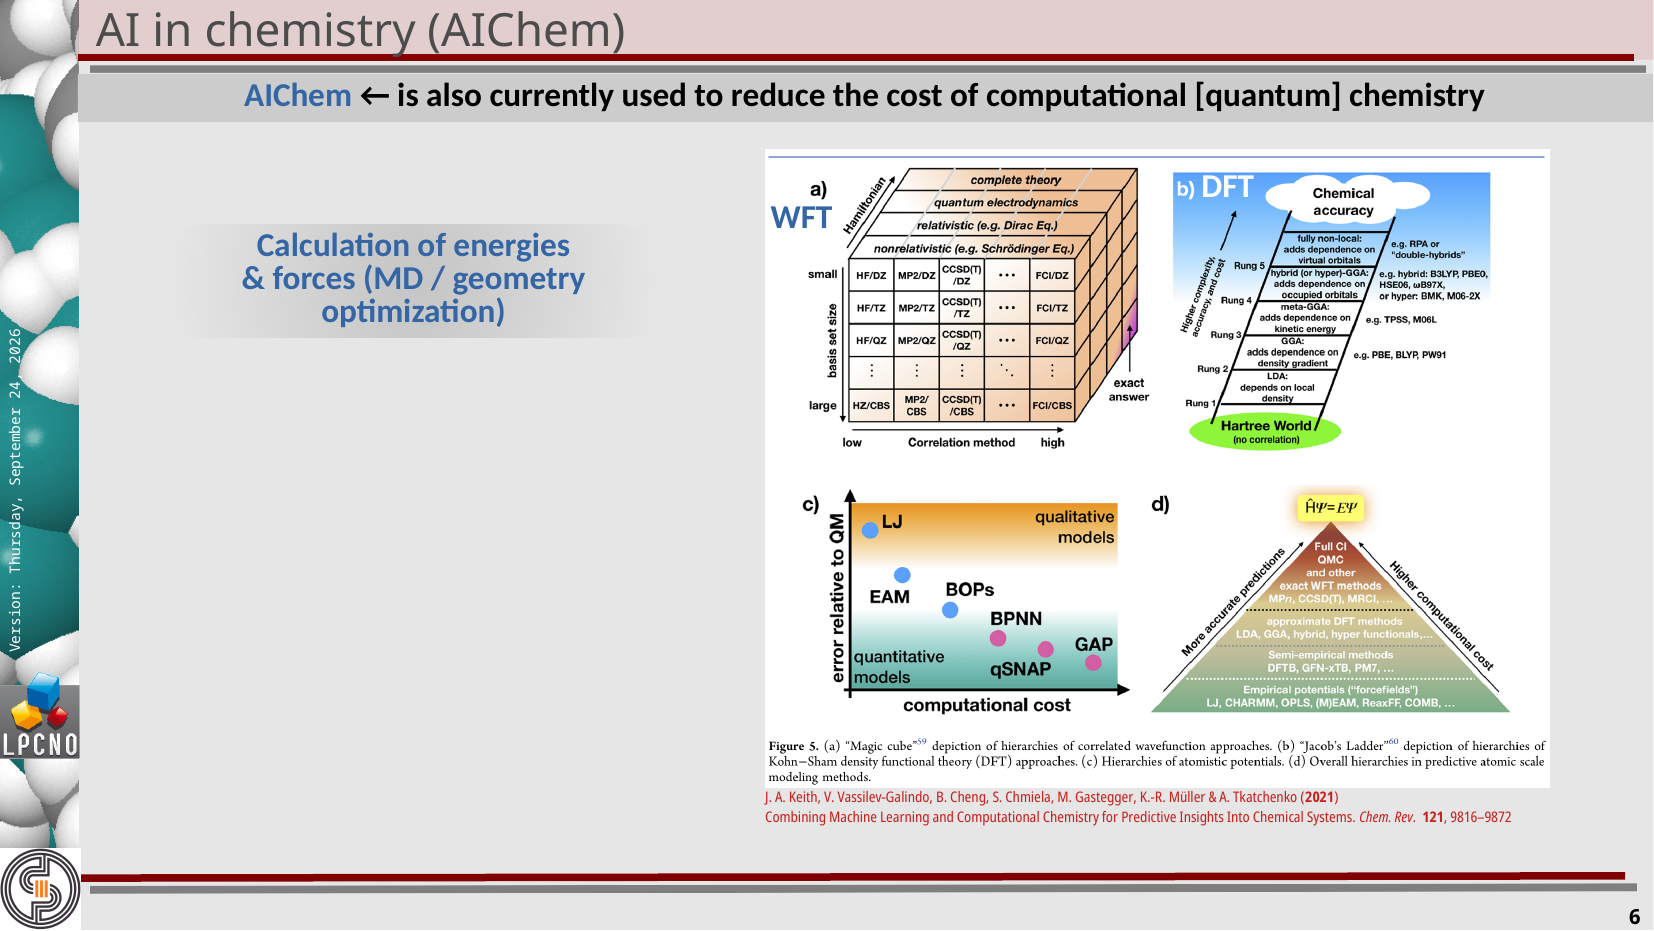

# AI in chemistry (AIChem)
AIChem ← is also currently used to reduce the cost of computational [quantum] chemistry
DFT
WFT
Calculation of energies
& forces (MD / geometry optimization)
J. A. Keith, V. Vassilev-Galindo, B. Cheng, S. Chmiela, M. Gastegger, K.-R. Müller & A. Tkatchenko (2021)
Combining Machine Learning and Computational Chemistry for Predictive Insights Into Chemical Systems. Chem. Rev. 121, 9816–9872